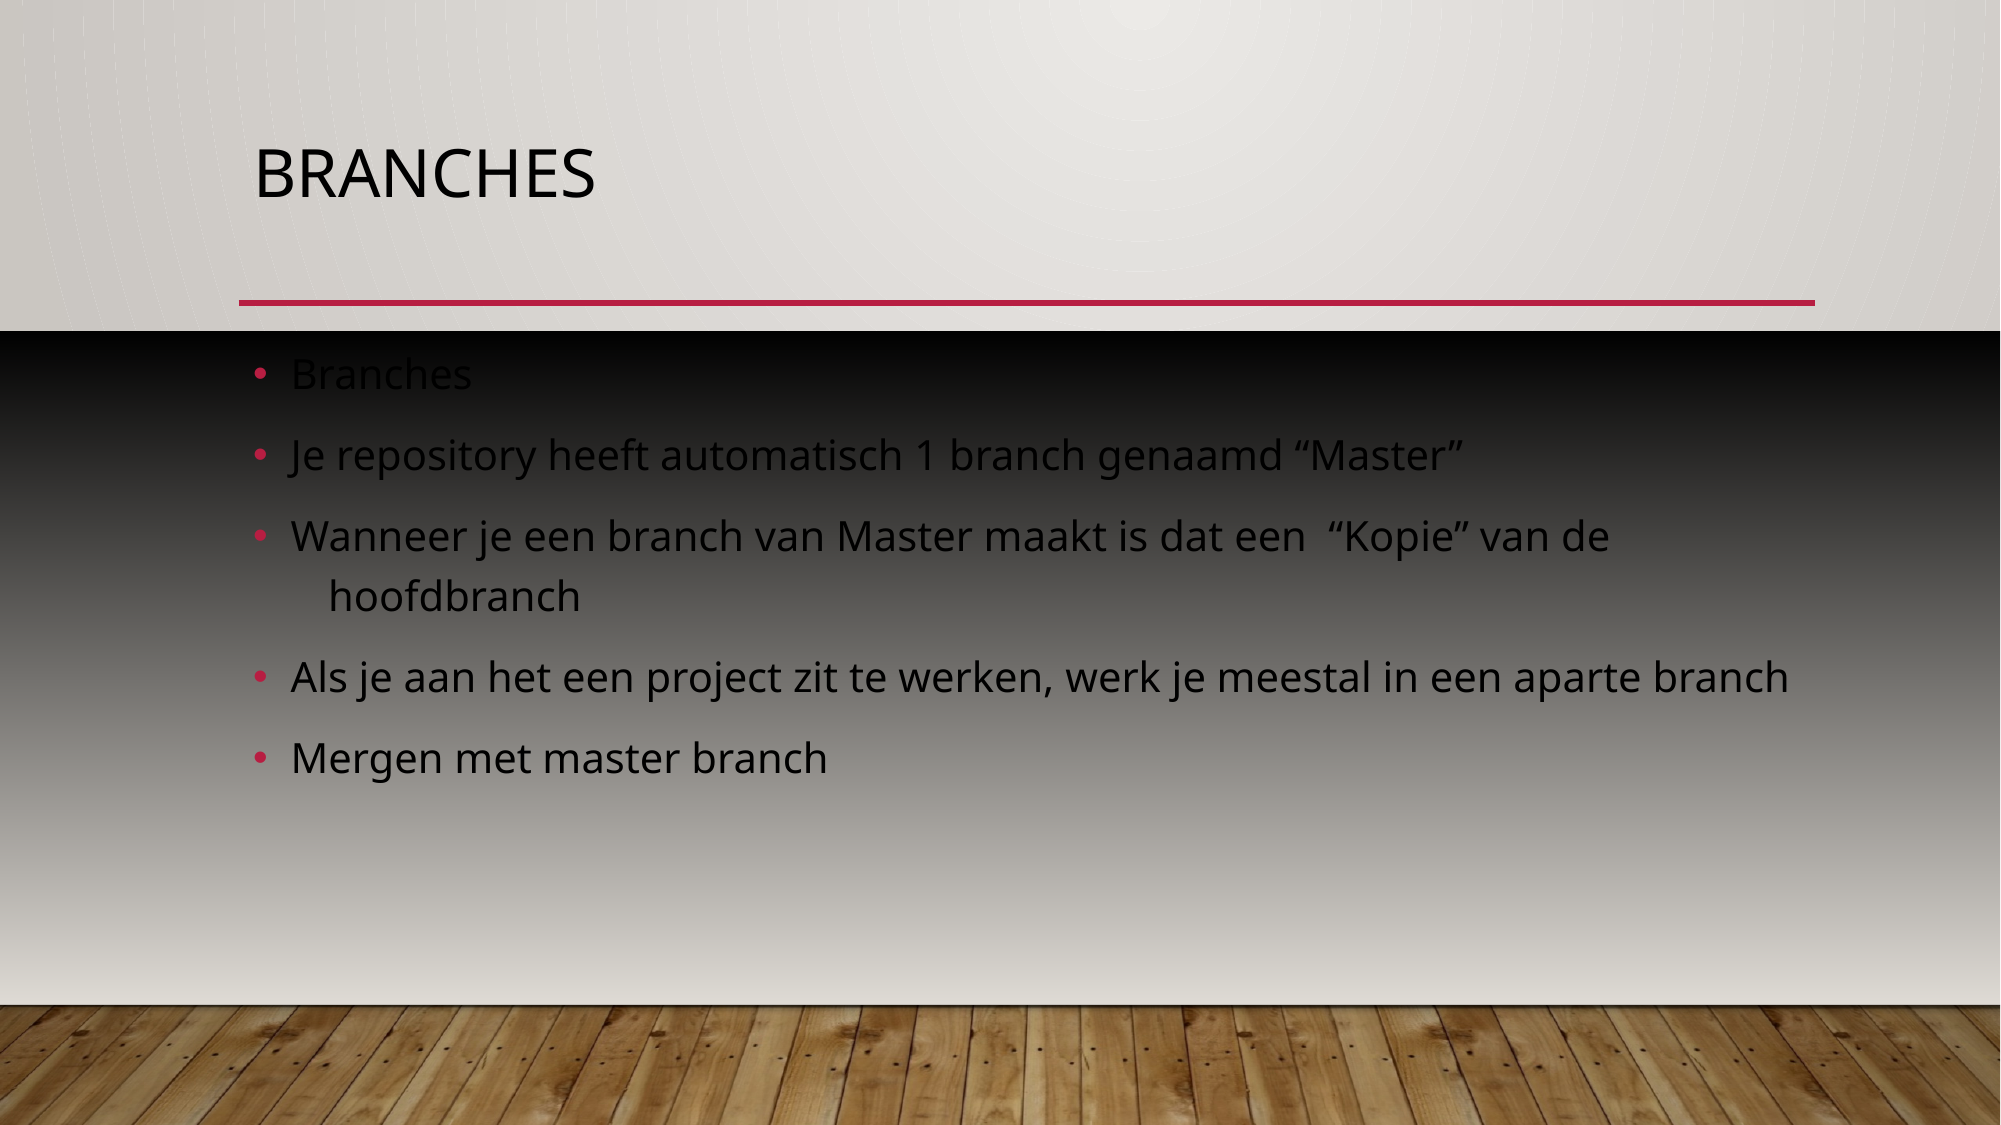

# Branches
Branches
Je repository heeft automatisch 1 branch genaamd “Master”
Wanneer je een branch van Master maakt is dat een “Kopie” van de hoofdbranch
Als je aan het een project zit te werken, werk je meestal in een aparte branch
Mergen met master branch